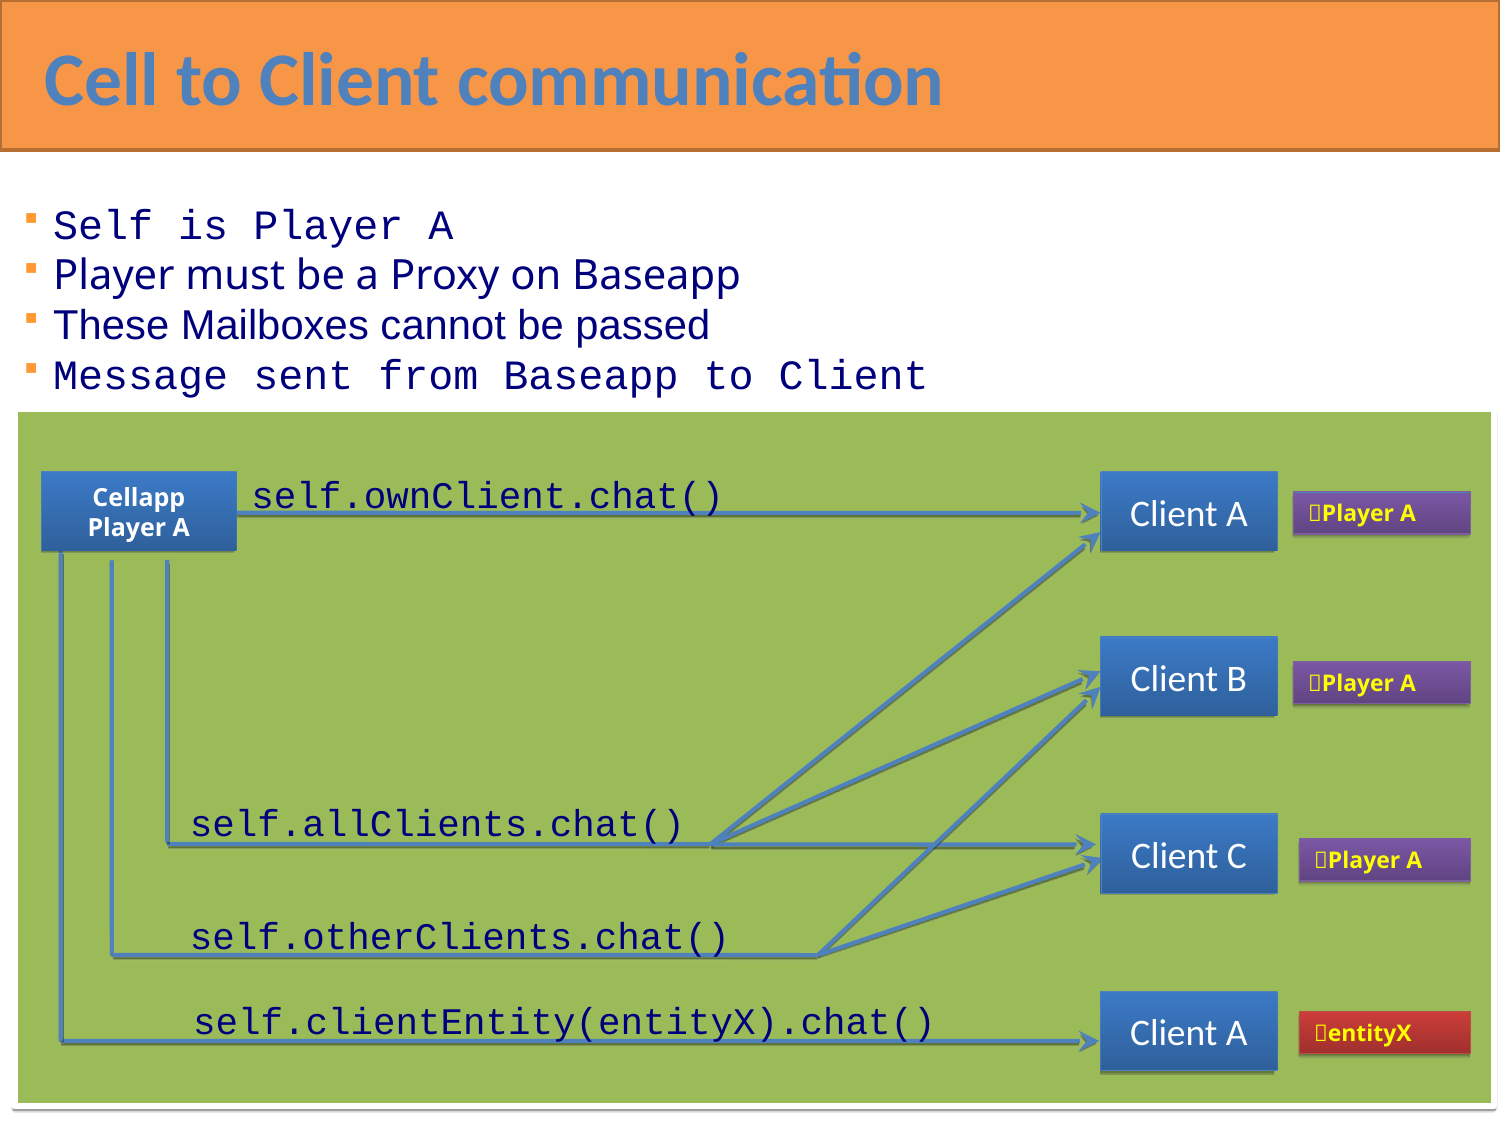

# Cell to Client communication
Self is Player A
Player must be a Proxy on Baseapp
These Mailboxes cannot be passed
Message sent from Baseapp to Client
Cellapp
Player A
self.ownClient.chat()
self.allClients.chat()
self.otherClients.chat()
self.clientEntity(entityX).chat()
Client A
Player A
Client B
Player A
Client C
Player A
Client A
entityX